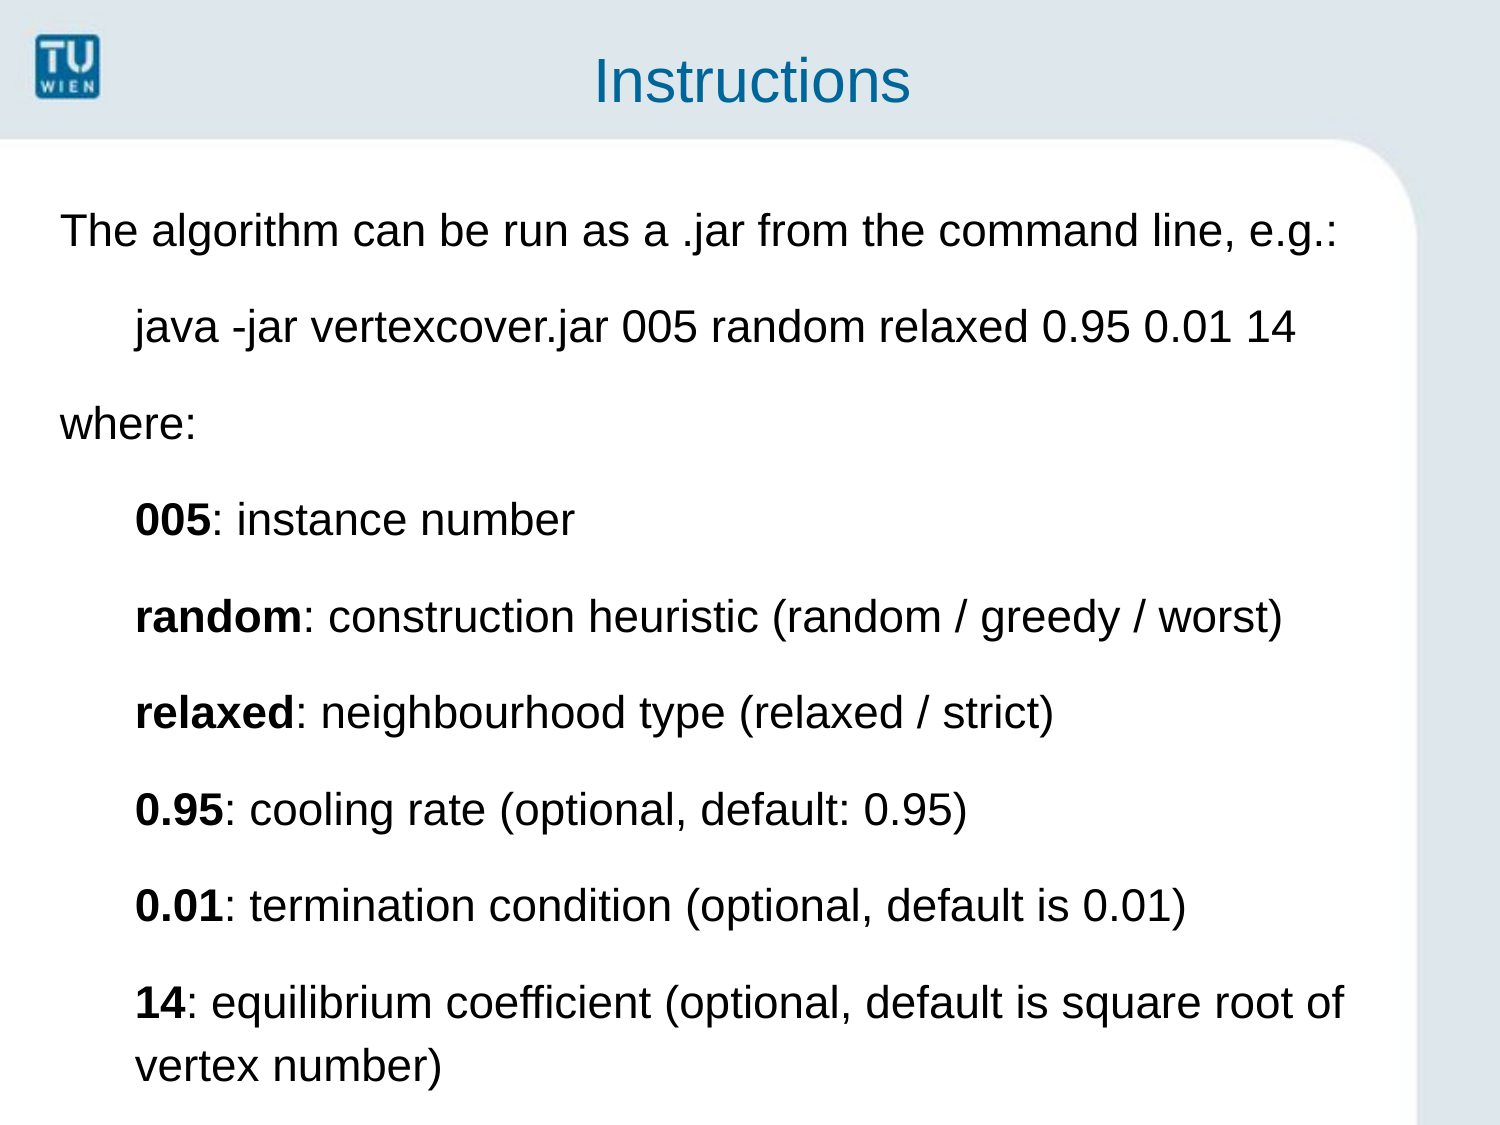

Instructions
The algorithm can be run as a .jar from the command line, e.g.:
java -jar vertexcover.jar 005 random relaxed 0.95 0.01 14
where:
	005: instance number
	random: construction heuristic (random / greedy / worst)
	relaxed: neighbourhood type (relaxed / strict)
	0.95: cooling rate (optional, default: 0.95)
	0.01: termination condition (optional, default is 0.01)
14: equilibrium coefficient (optional, default is square root of vertex number)